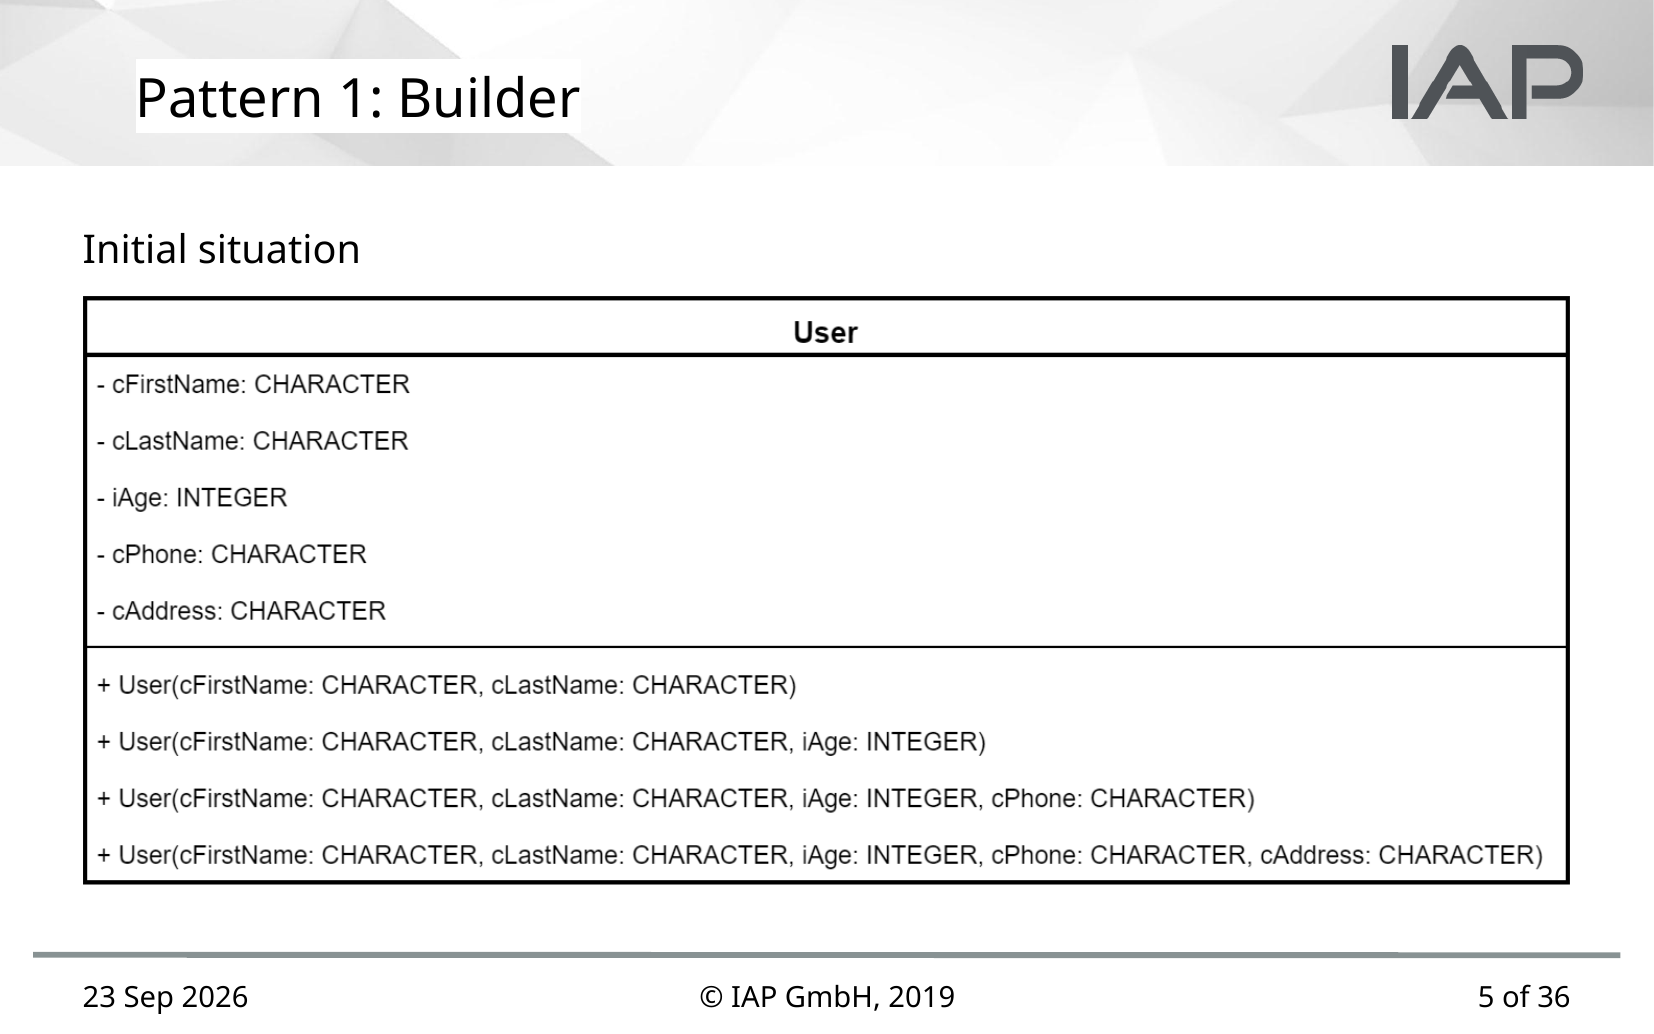

# Pattern 1: Builder
Initial situation
© IAP GmbH, 2019
5